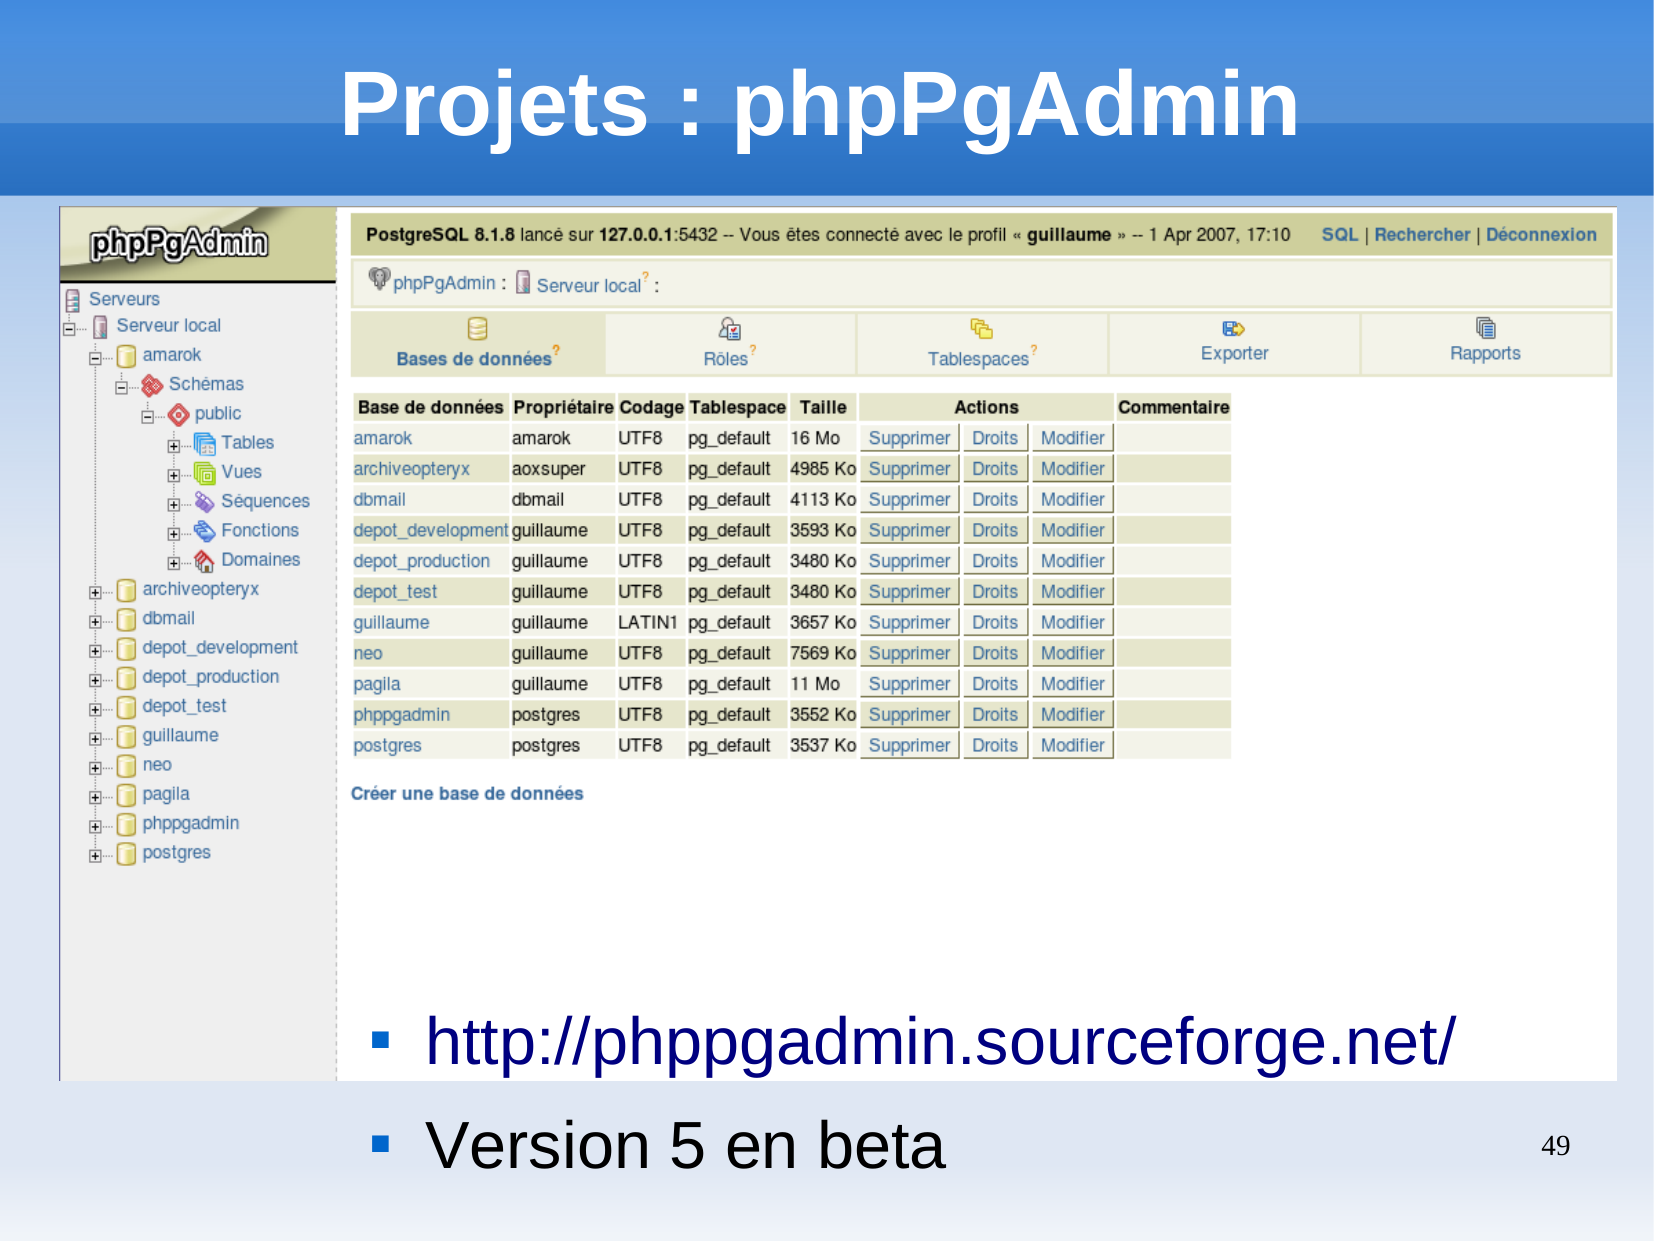

# Projets : phpPgAdmin
http://phppgadmin.sourceforge.net/
Version 5 en beta
49